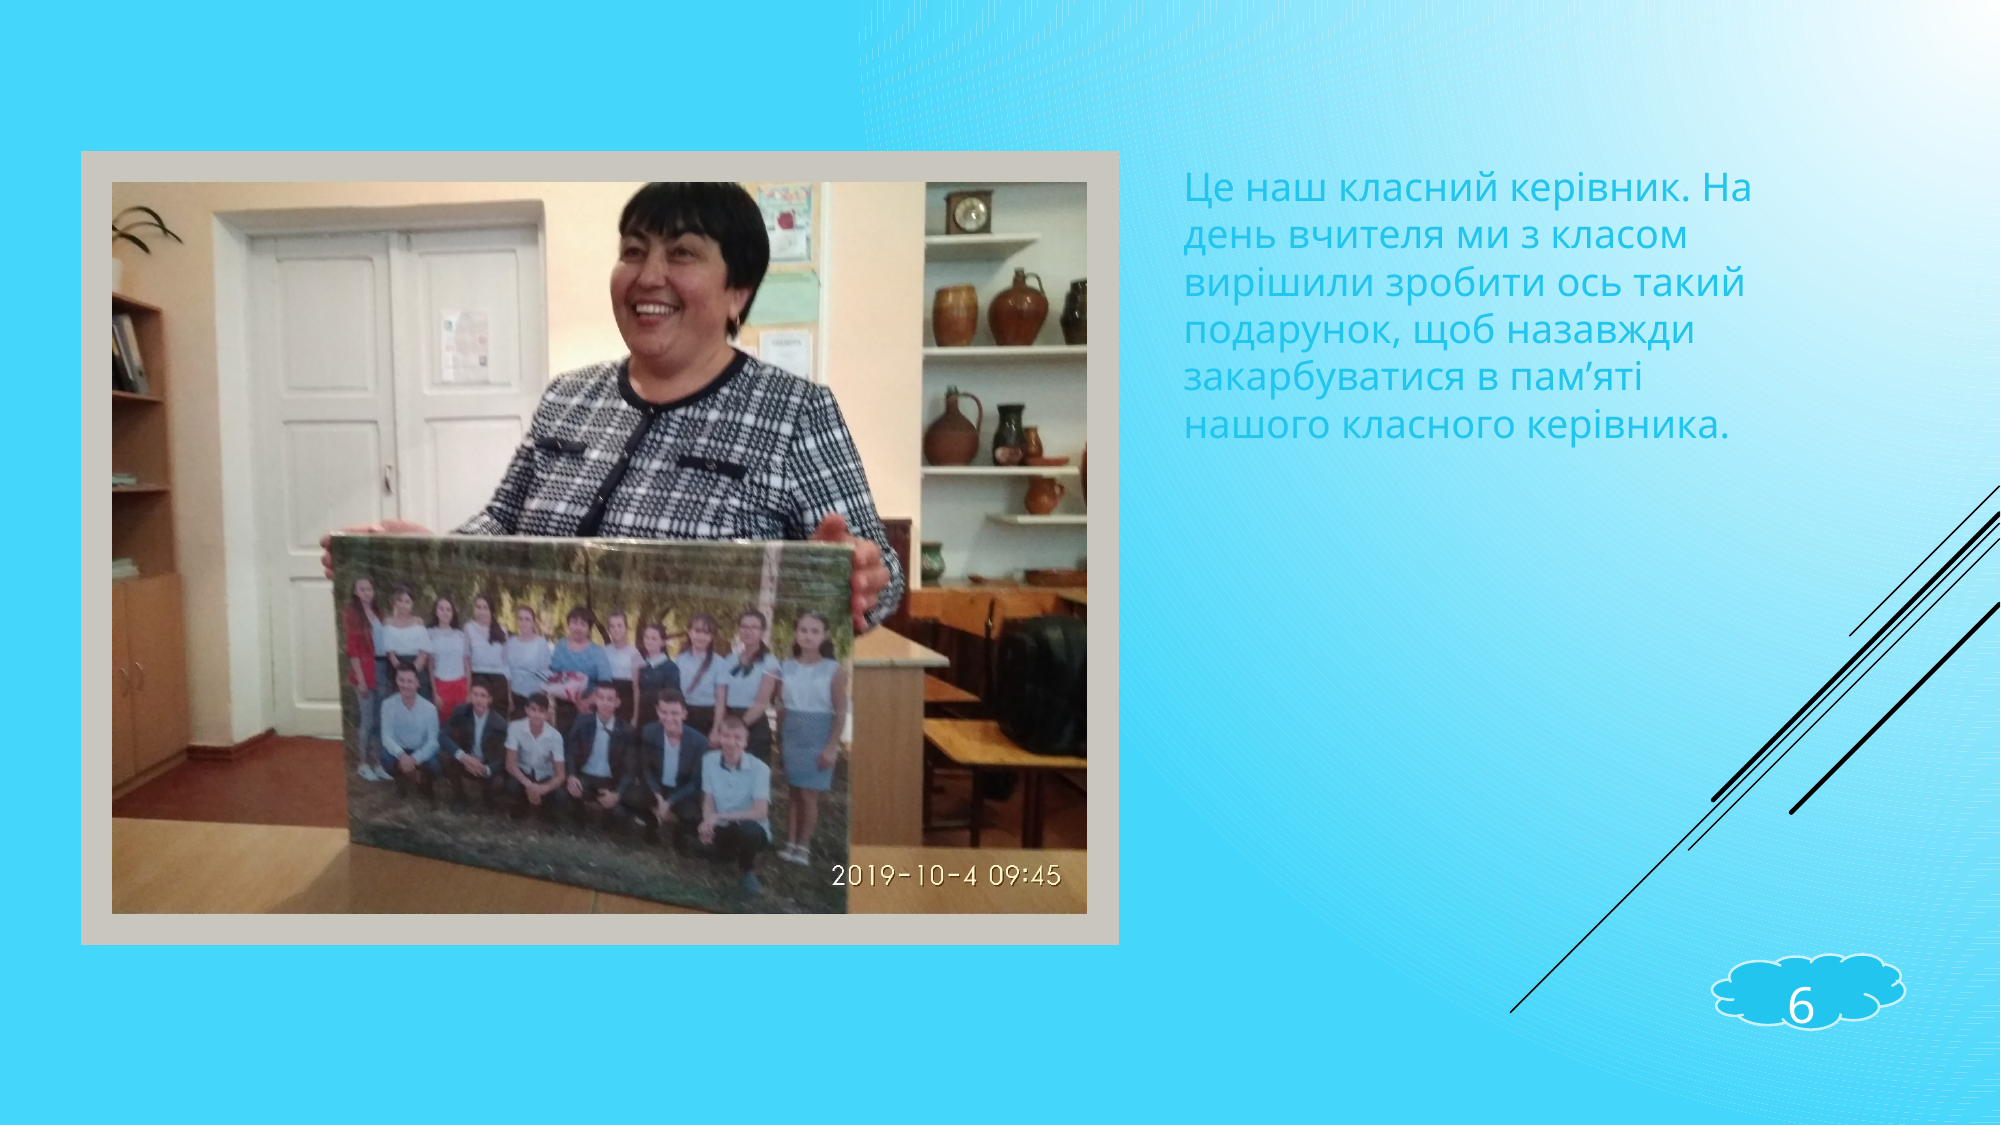

# Це наш класний керівник. На день вчителя ми з класом вирішили зробити ось такий подарунок, щоб назавжди закарбуватися в пам’яті нашого класного керівника.
6